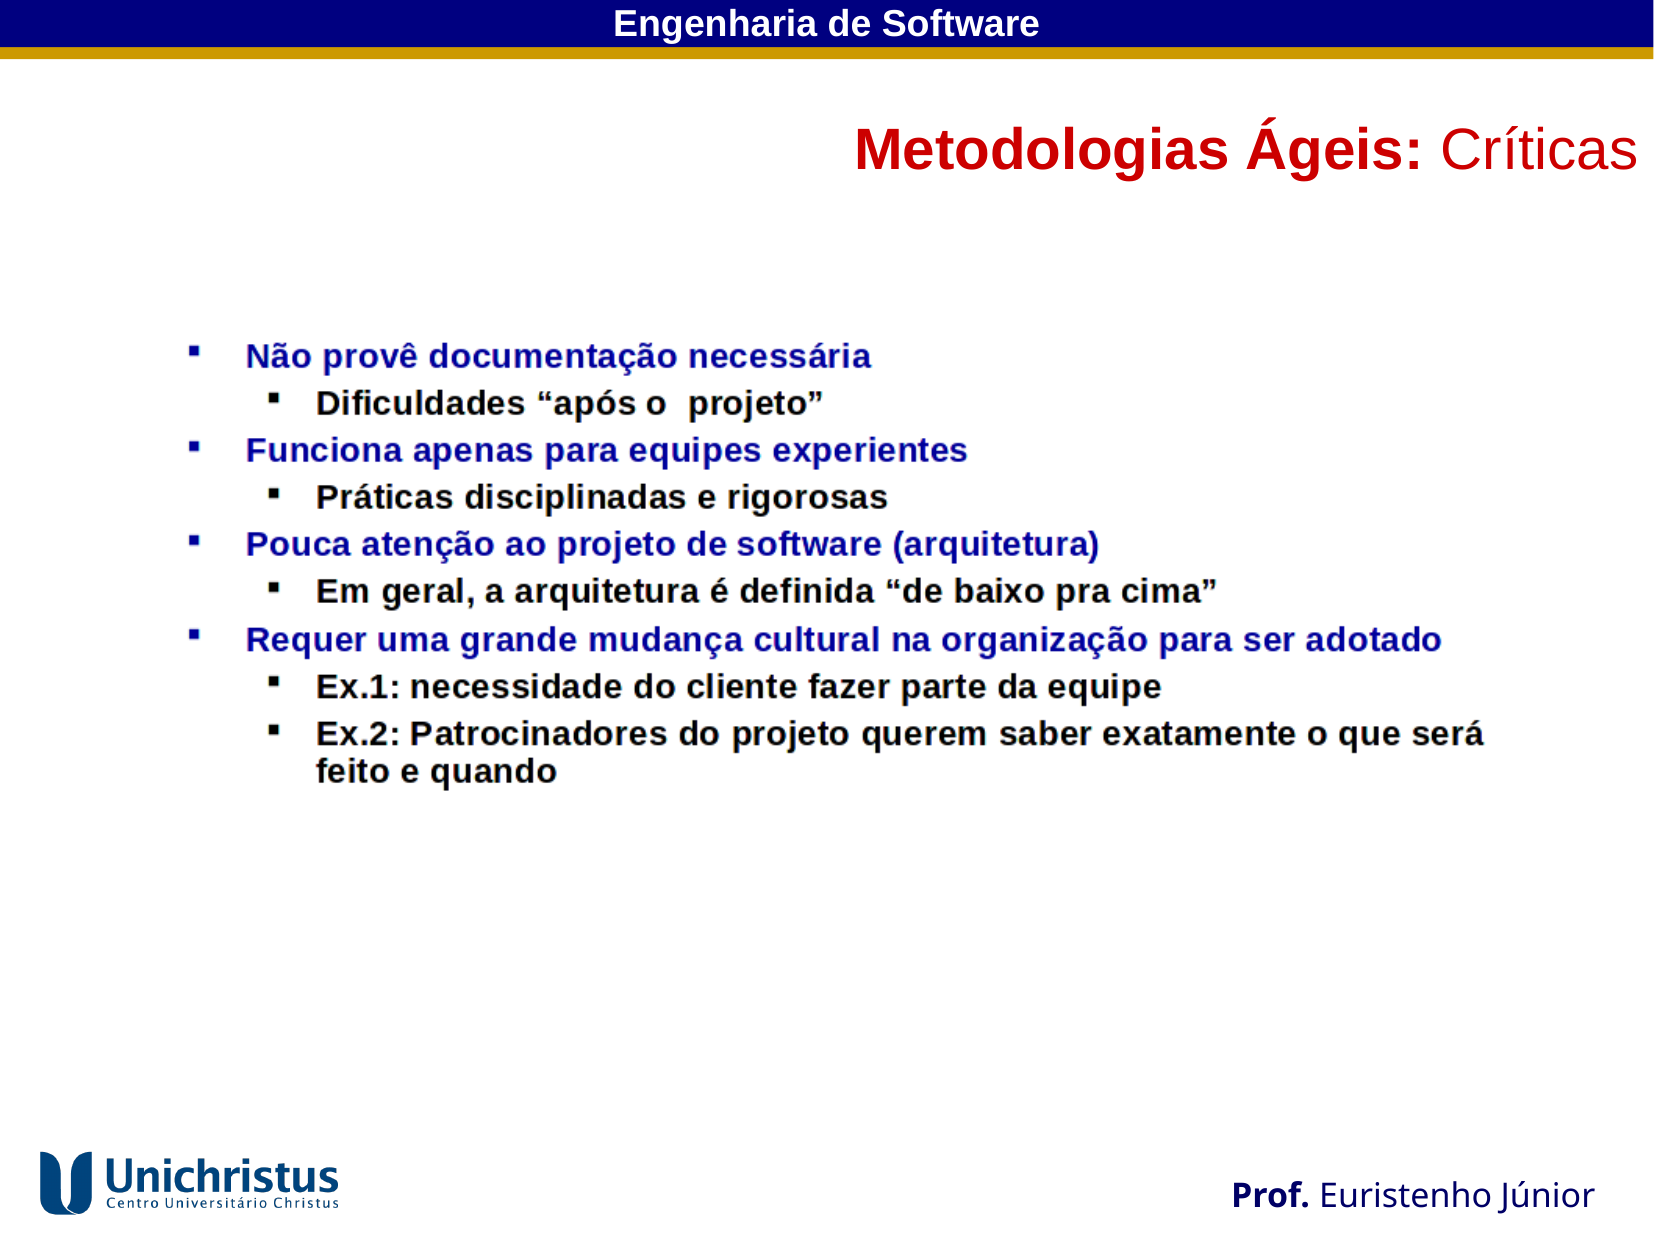

Engenharia de Software
Metodologias Ágeis: Críticas
Prof. Euristenho Júnior